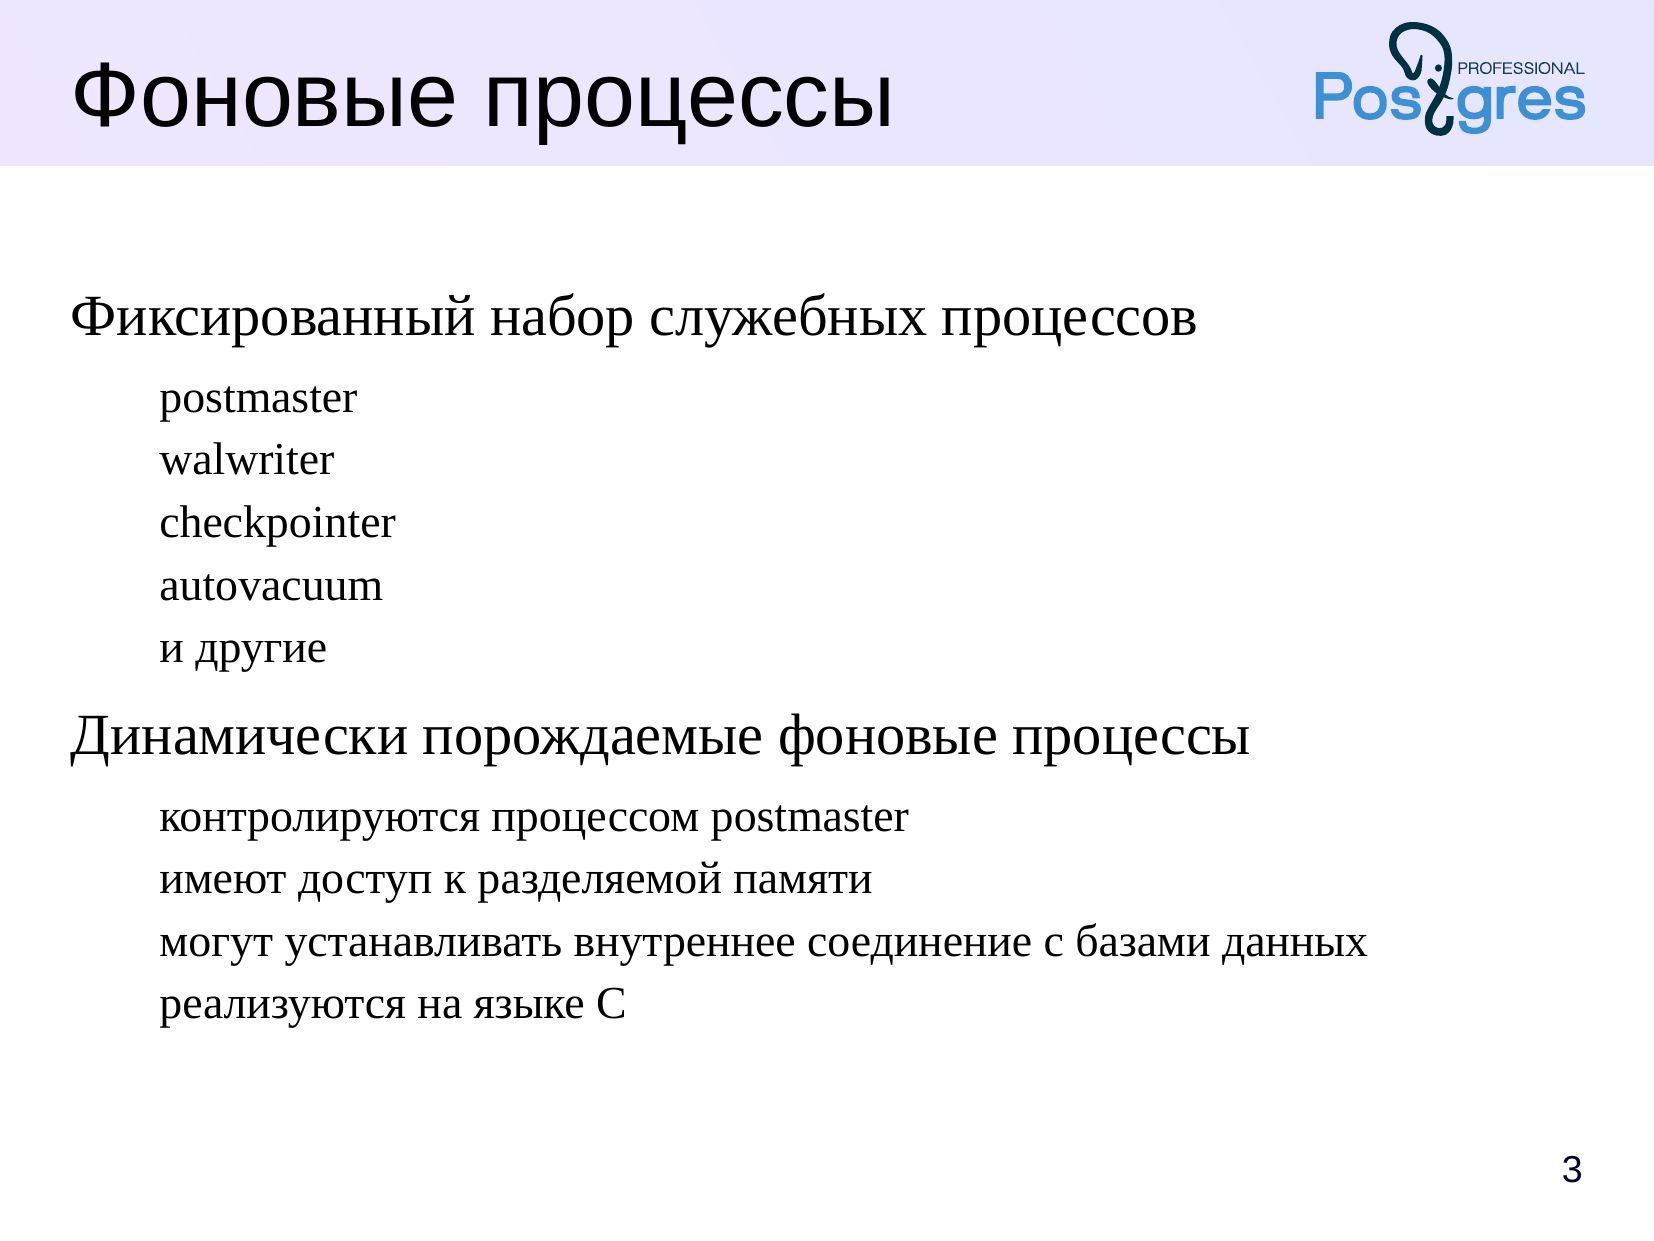

# Фоновые процессы
Фиксированный набор служебных процессов
postmaster
walwriter
checkpointer
autovacuum
и другие
Динамически порождаемые фоновые процессы
контролируются процессом postmaster
имеют доступ к разделяемой памяти
могут устанавливать внутреннее соединение с базами данных
реализуются на языке C